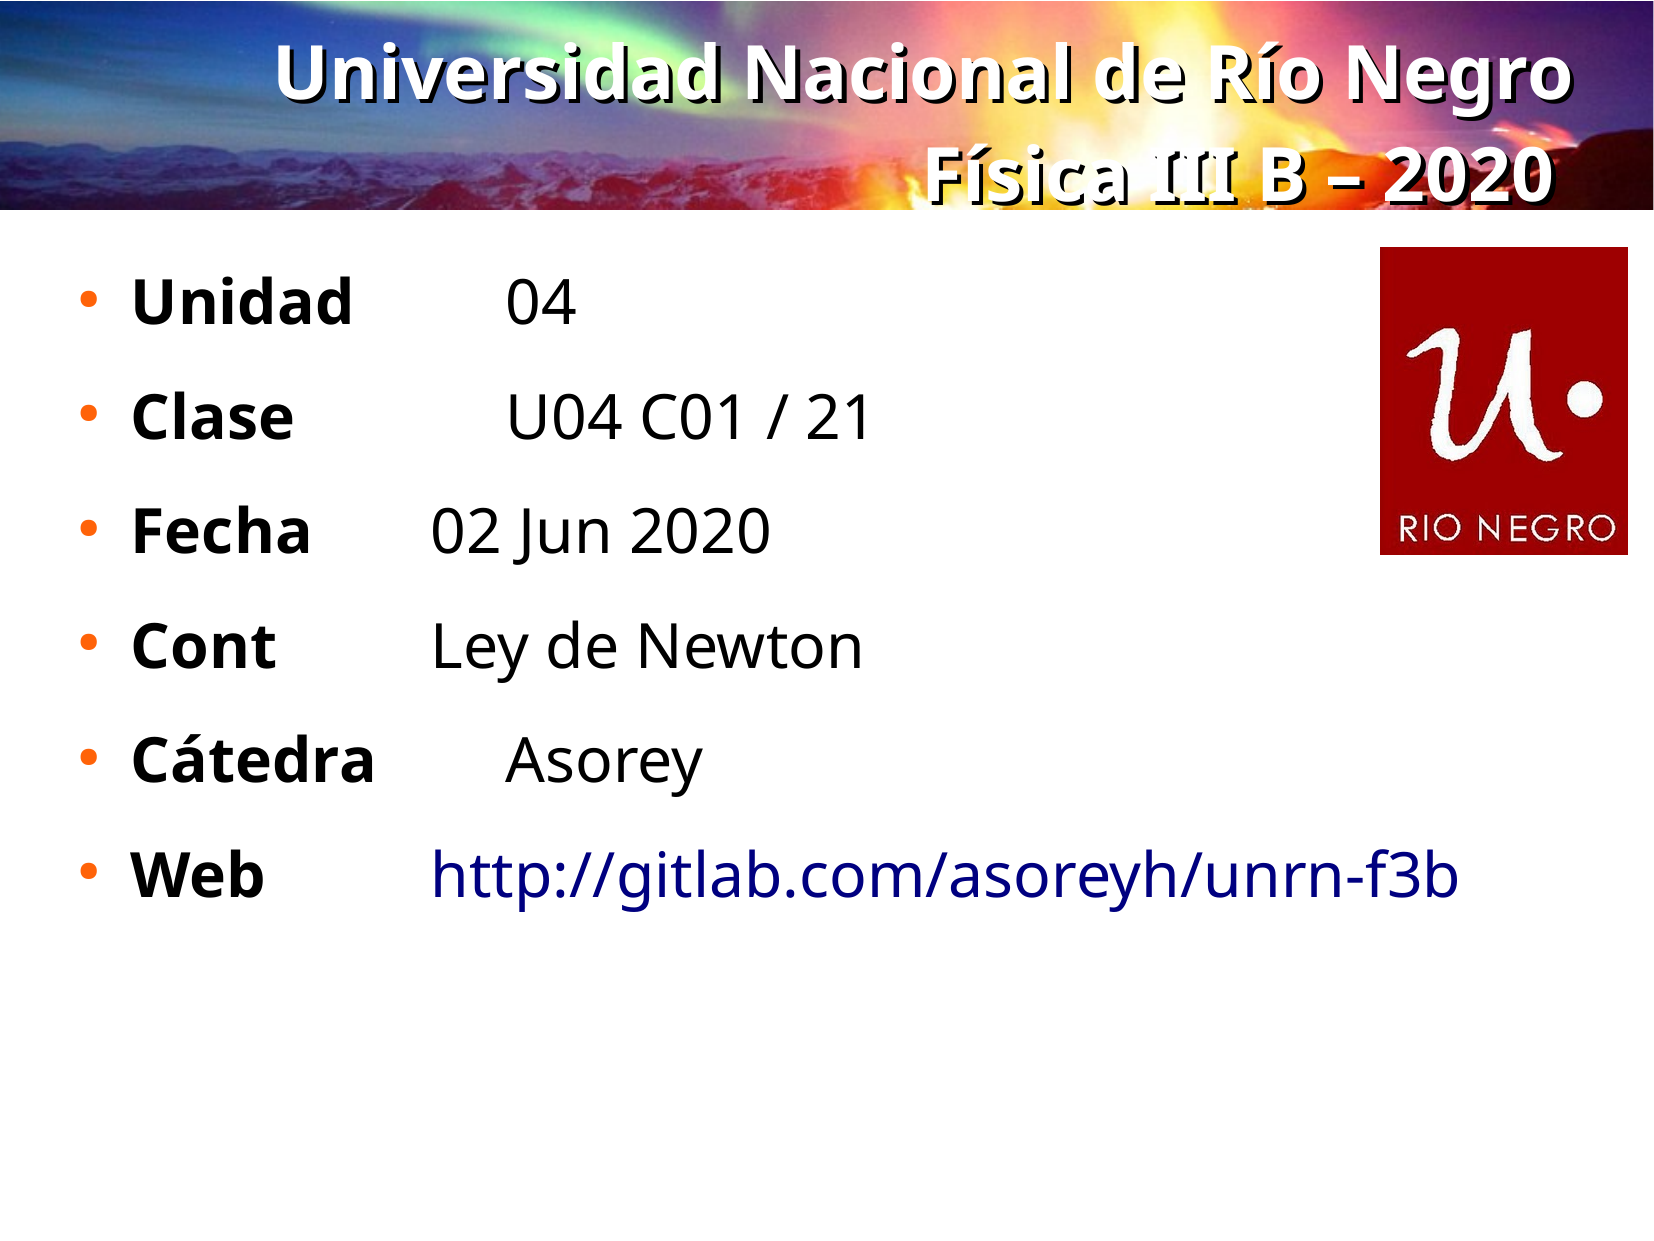

# Universidad Nacional de Río Negro Física III B – 2020
Unidad 		04
Clase			U04 C01 / 21
Fecha		02 Jun 2020
Cont			Ley de Newton
Cátedra		Asorey
Web			http://gitlab.com/asoreyh/unrn-f3b